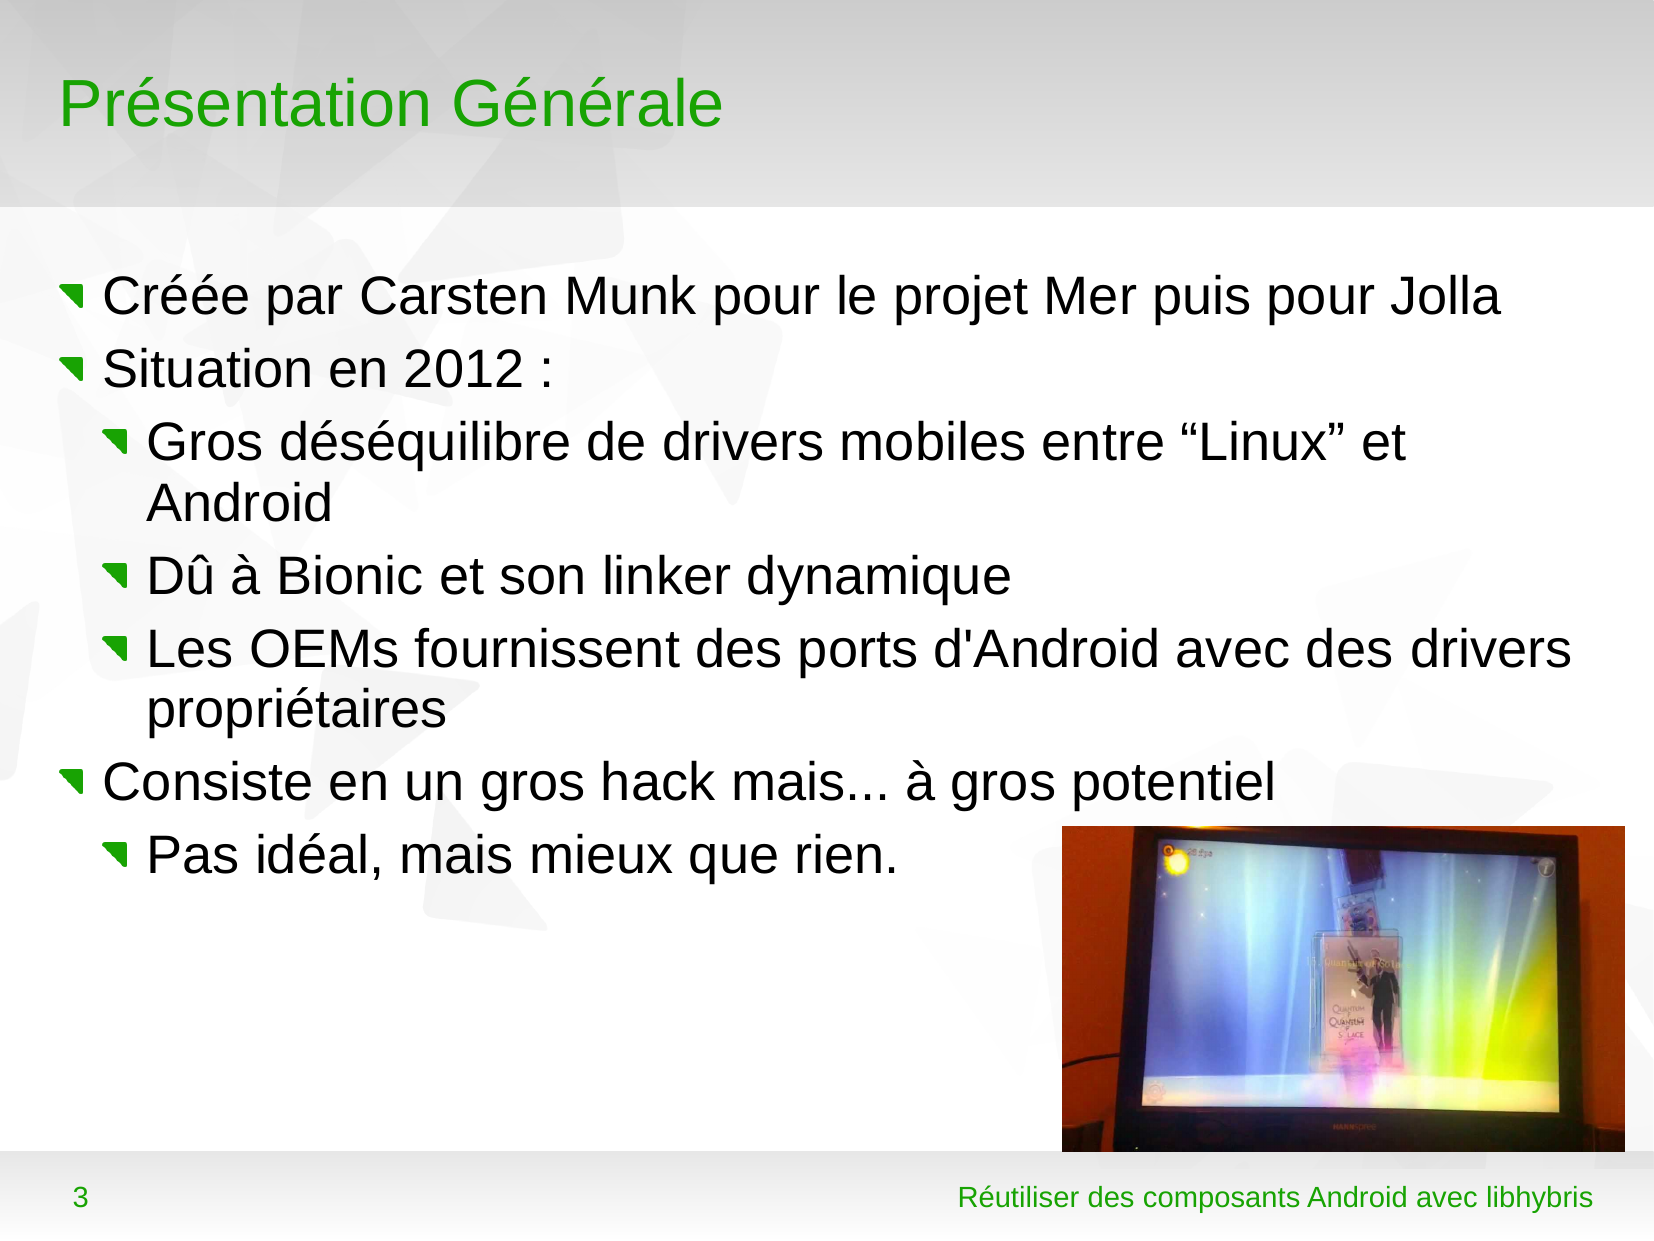

# Présentation Générale
Créée par Carsten Munk pour le projet Mer puis pour Jolla
Situation en 2012 :
Gros déséquilibre de drivers mobiles entre “Linux” et Android
Dû à Bionic et son linker dynamique
Les OEMs fournissent des ports d'Android avec des drivers propriétaires
Consiste en un gros hack mais... à gros potentiel
Pas idéal, mais mieux que rien.
3
Réutiliser des composants Android avec libhybris